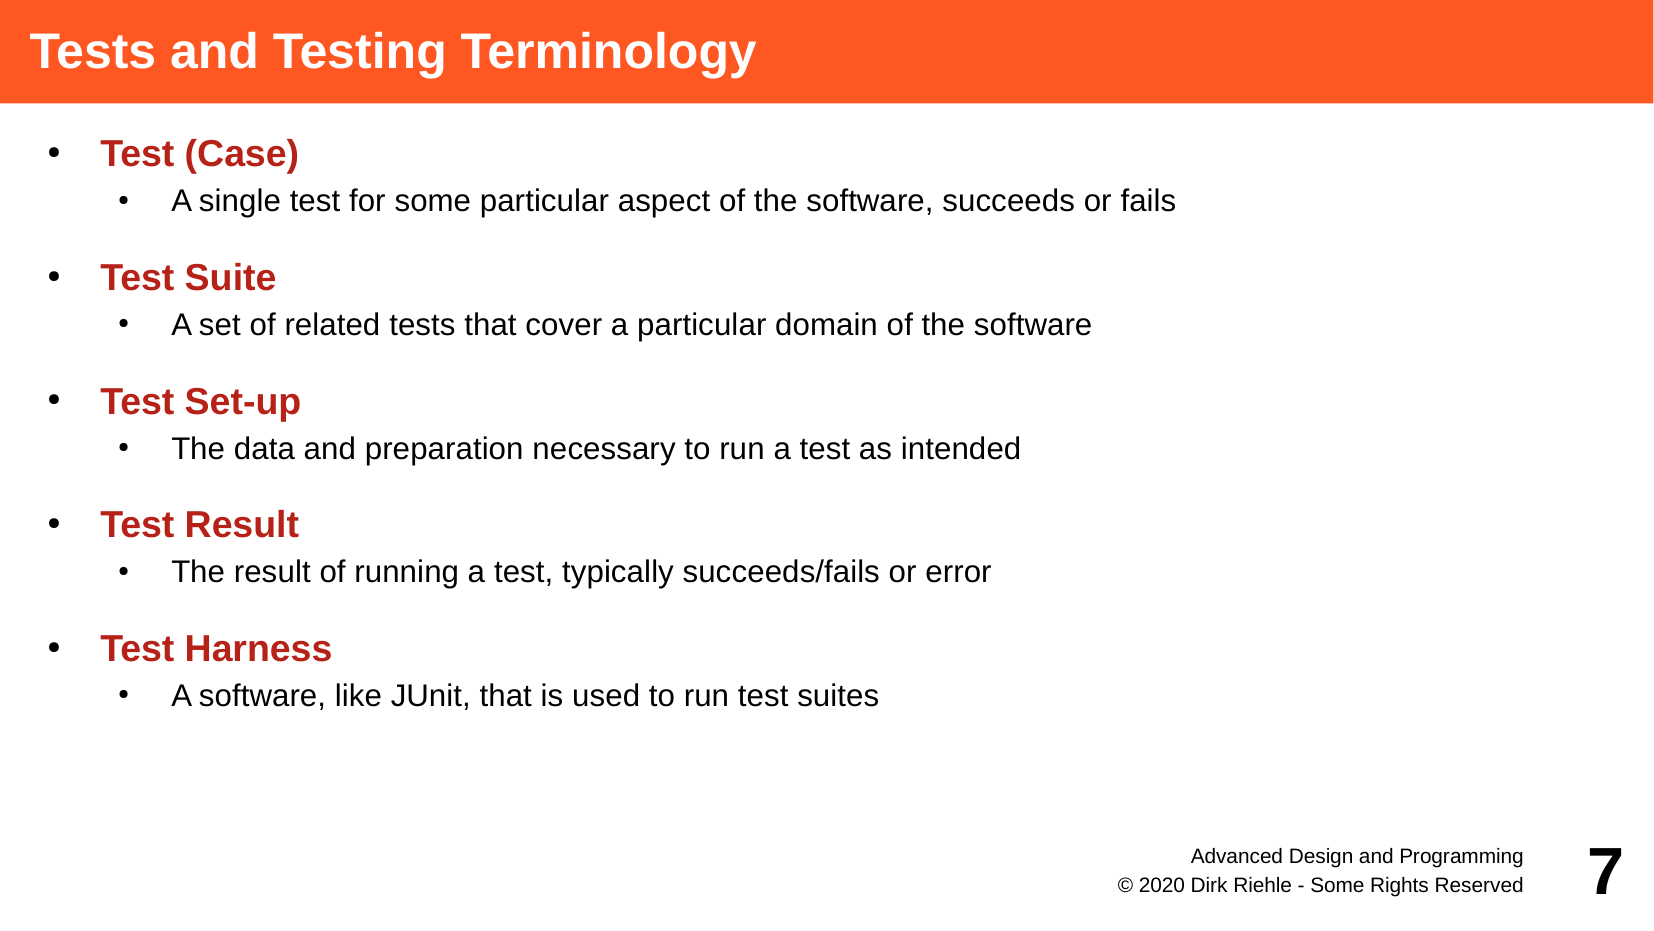

# Tests and Testing Terminology
Test (Case)
A single test for some particular aspect of the software, succeeds or fails
Test Suite
A set of related tests that cover a particular domain of the software
Test Set-up
The data and preparation necessary to run a test as intended
Test Result
The result of running a test, typically succeeds/fails or error
Test Harness
A software, like JUnit, that is used to run test suites
Advanced Design and Programming
7
© 2020 Dirk Riehle - Some Rights Reserved